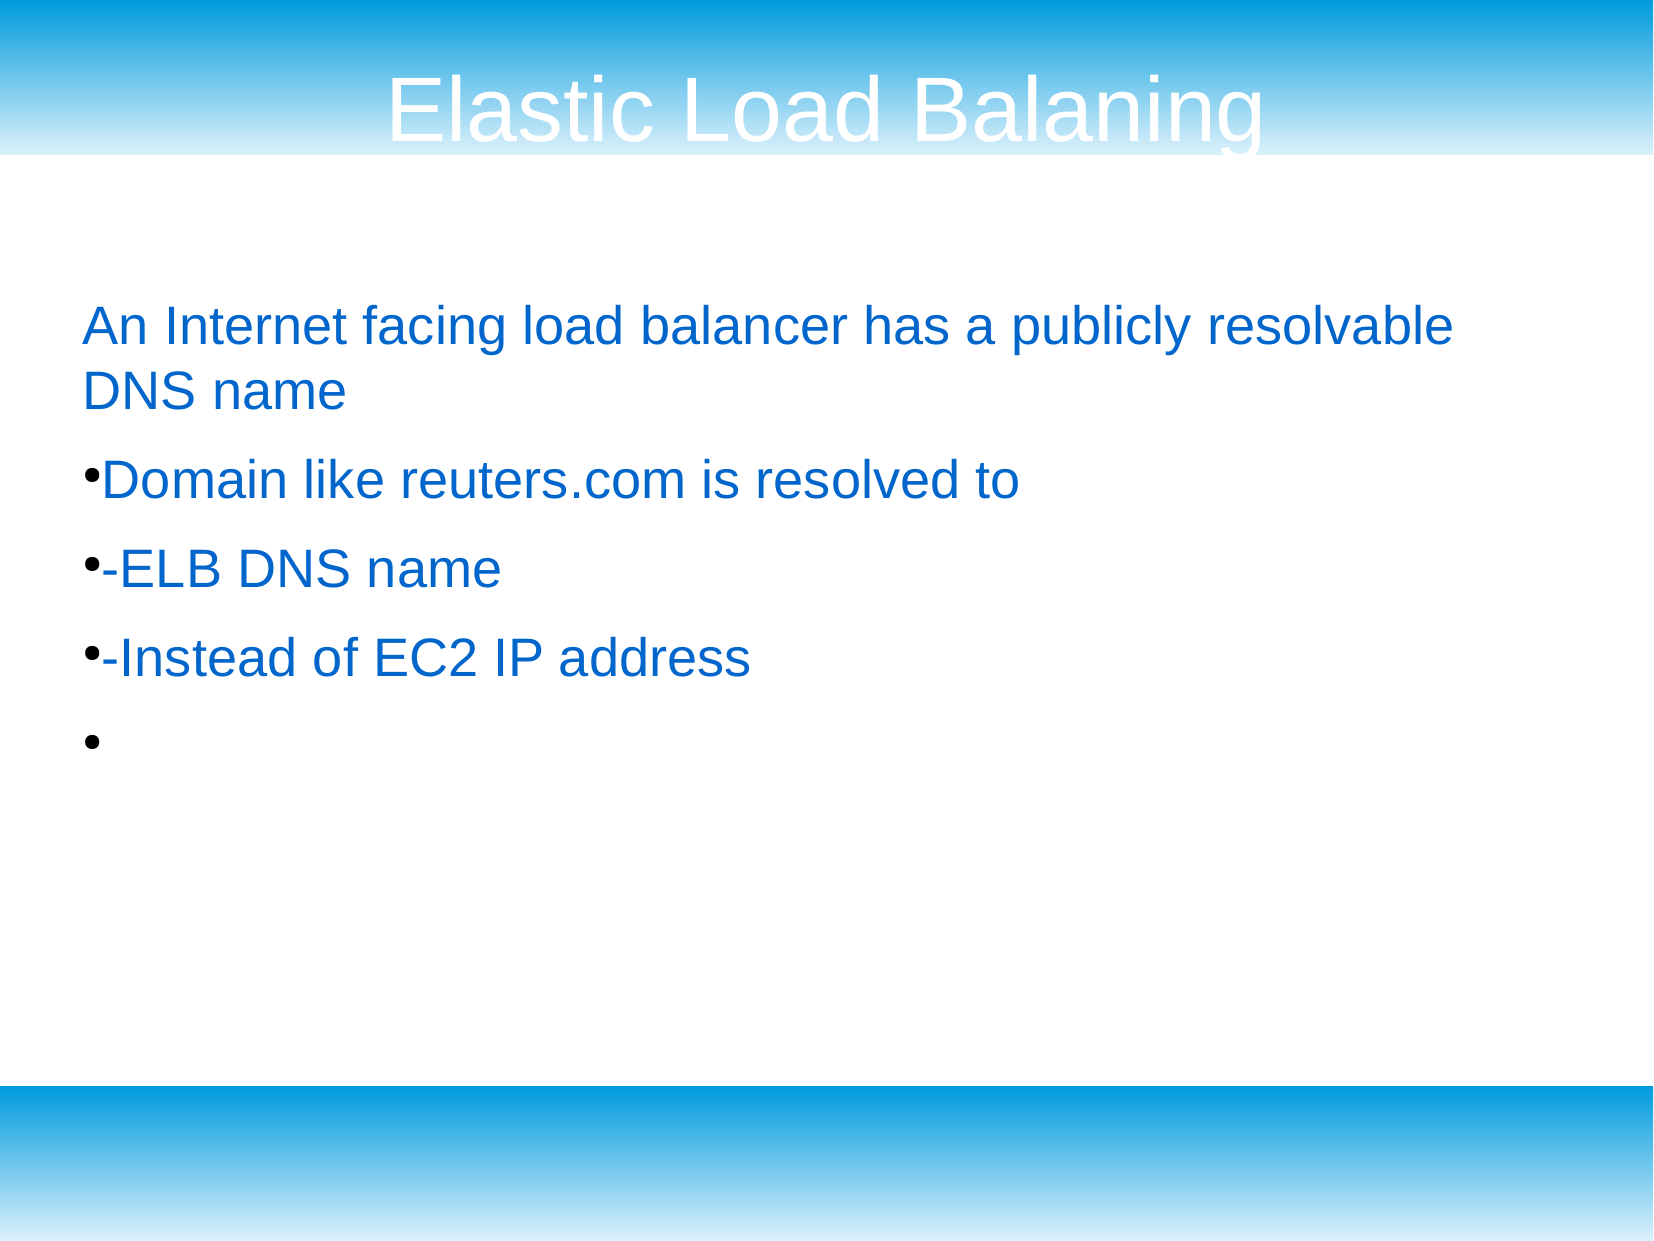

# Elastic Load Balaning
An Internet facing load balancer has a publicly resolvable DNS name
Domain like reuters.com is resolved to
-ELB DNS name
-Instead of EC2 IP address